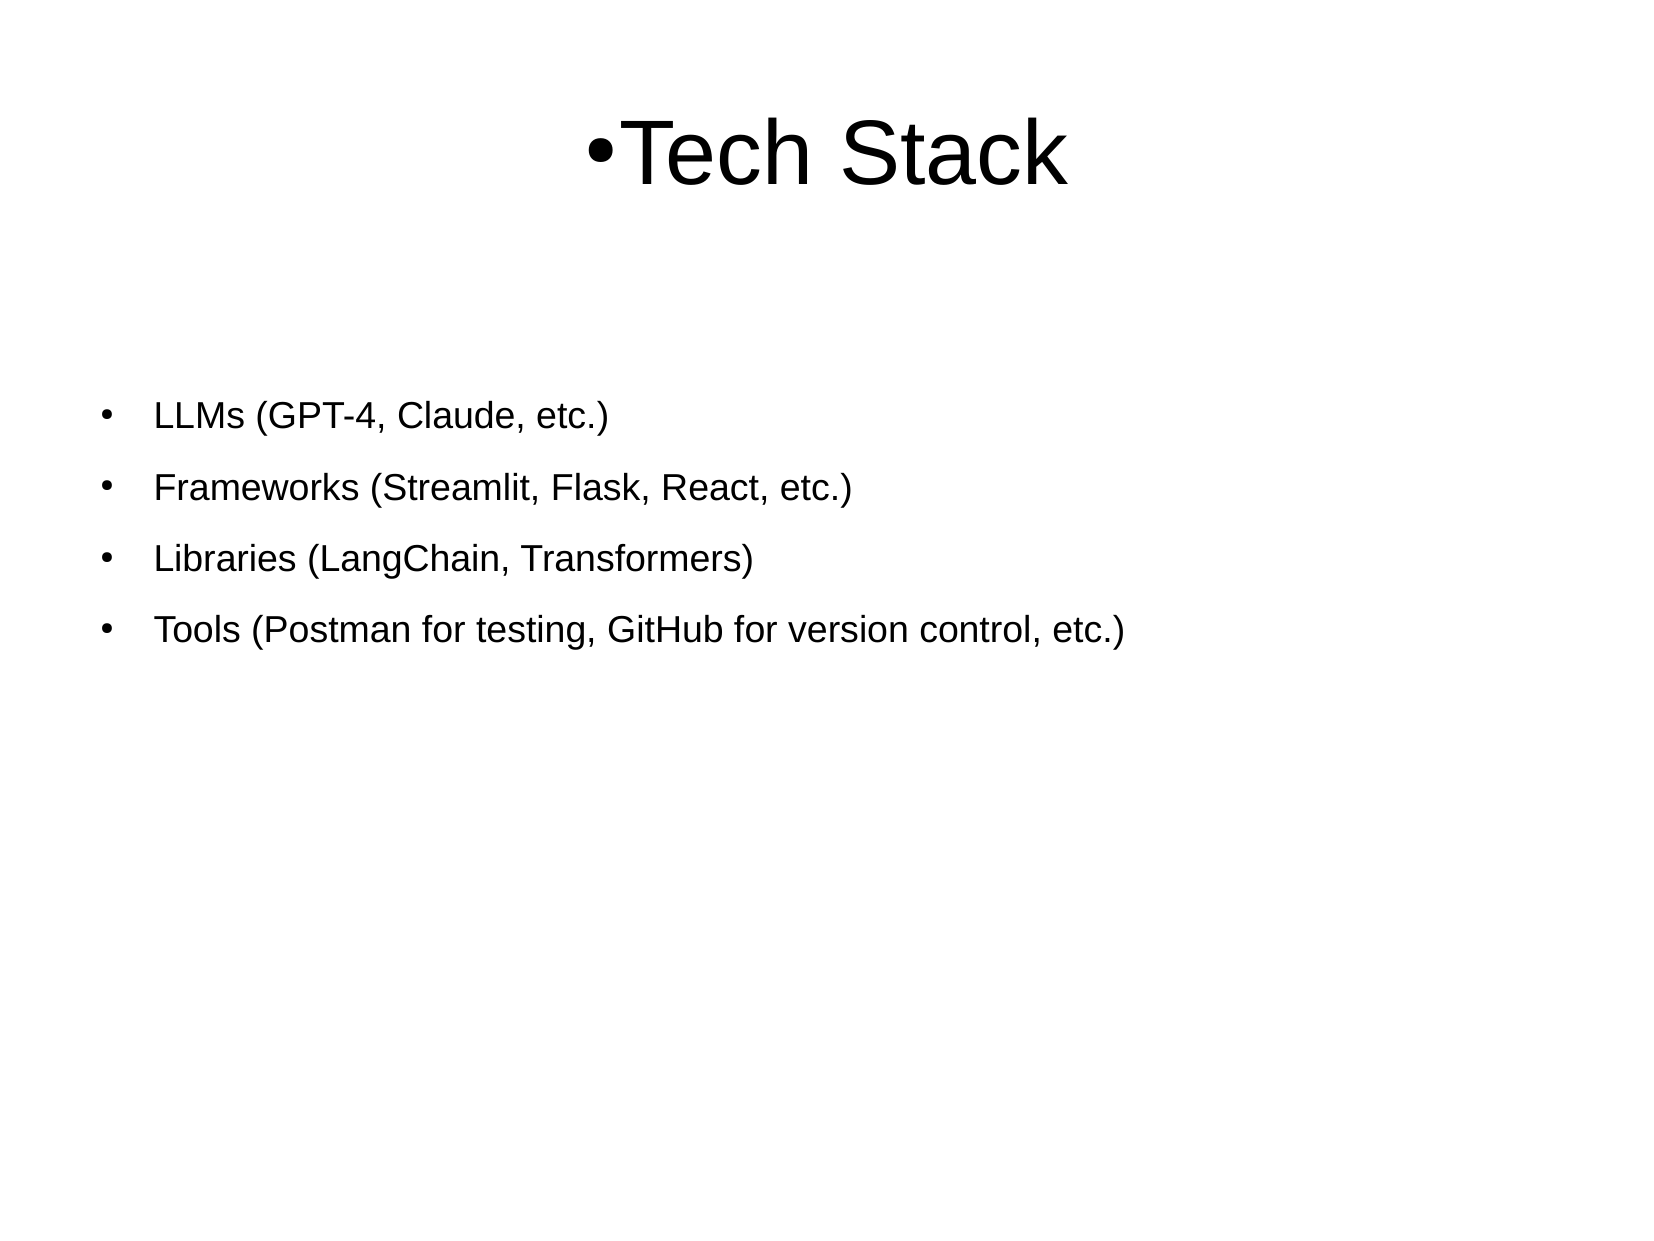

# Tech Stack
LLMs (GPT-4, Claude, etc.)
Frameworks (Streamlit, Flask, React, etc.)
Libraries (LangChain, Transformers)
Tools (Postman for testing, GitHub for version control, etc.)